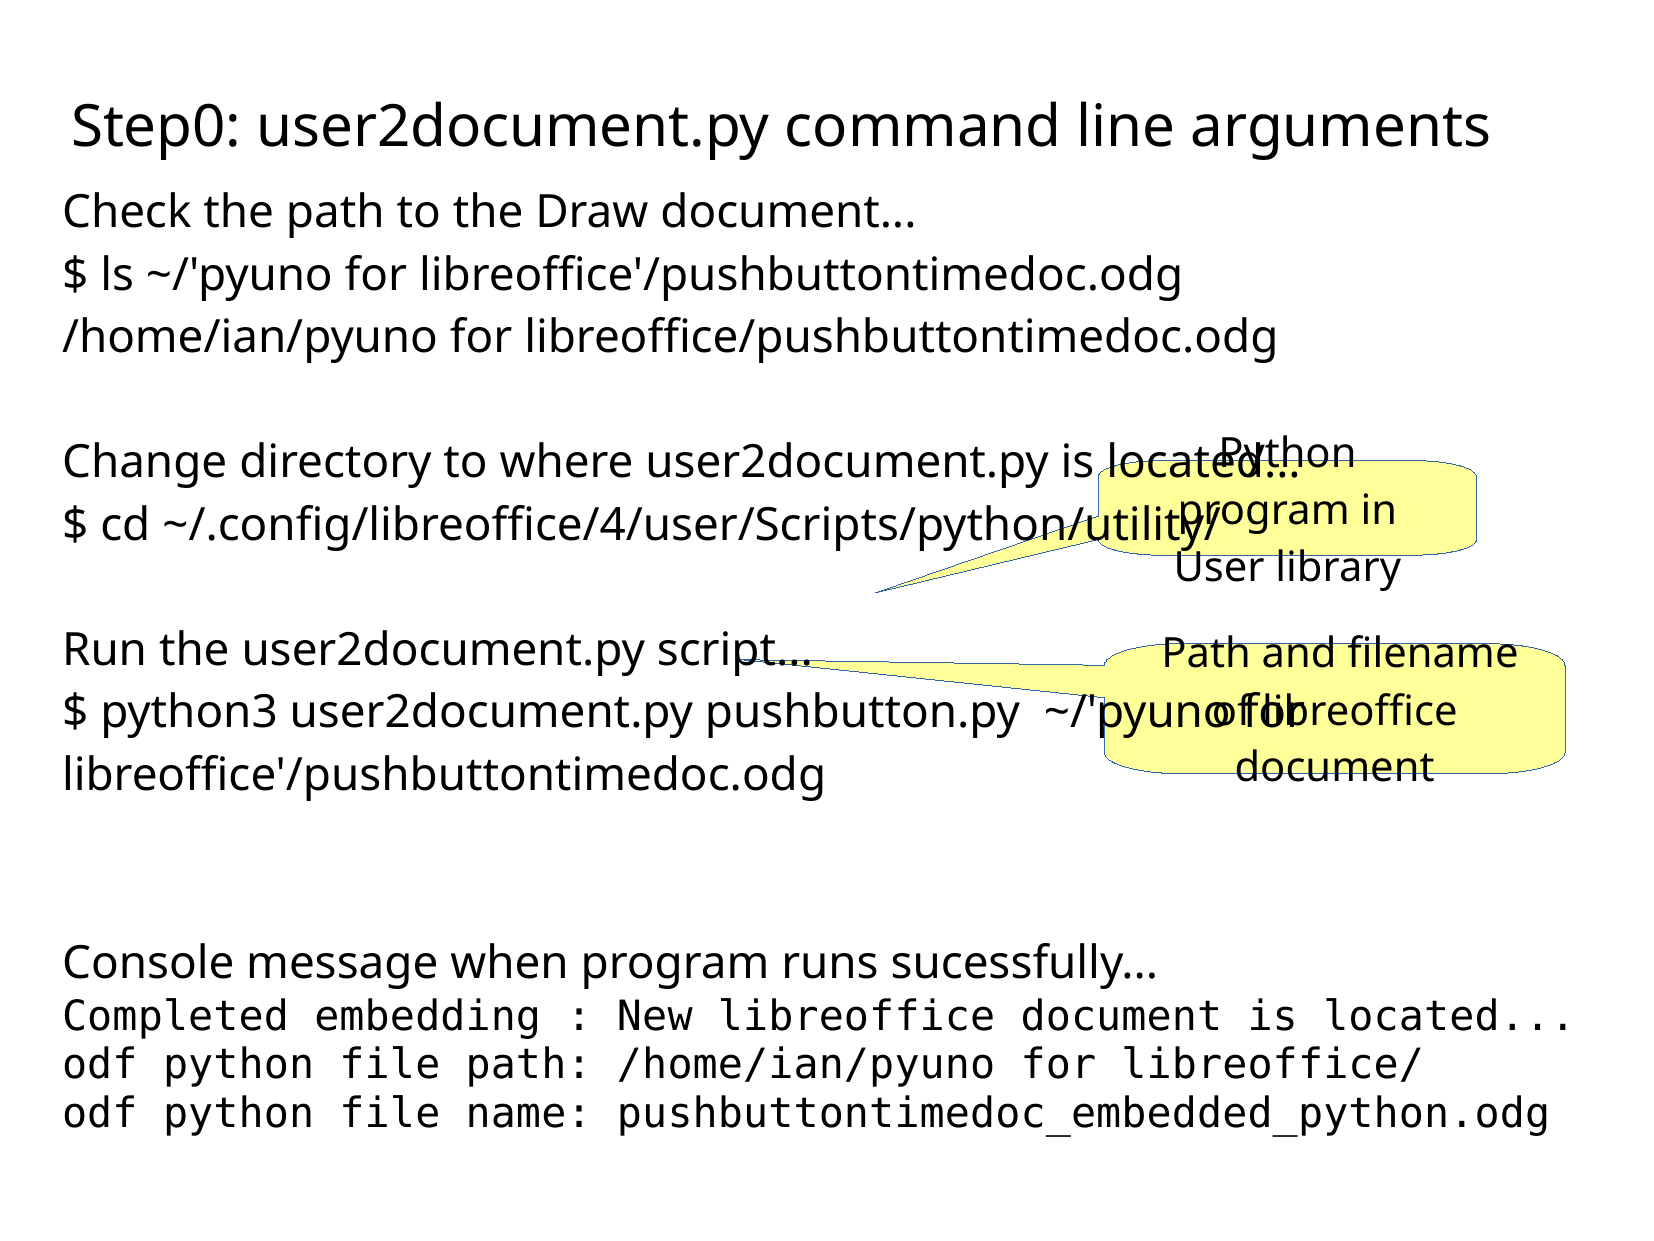

# Step0: user2document.py command line arguments
Check the path to the Draw document...
$ ls ~/'pyuno for libreoffice'/pushbuttontimedoc.odg
/home/ian/pyuno for libreoffice/pushbuttontimedoc.odg
Change directory to where user2document.py is located...
$ cd ~/.config/libreoffice/4/user/Scripts/python/utility/
Run the user2document.py script...
$ python3 user2document.py pushbutton.py ~/'pyuno for libreoffice'/pushbuttontimedoc.odg
Console message when program runs sucessfully...
Completed embedding : New libreoffice document is located...
odf python file path: /home/ian/pyuno for libreoffice/
odf python file name: pushbuttontimedoc_embedded_python.odg
Python program in User library
 Path and filename of libreoffice document